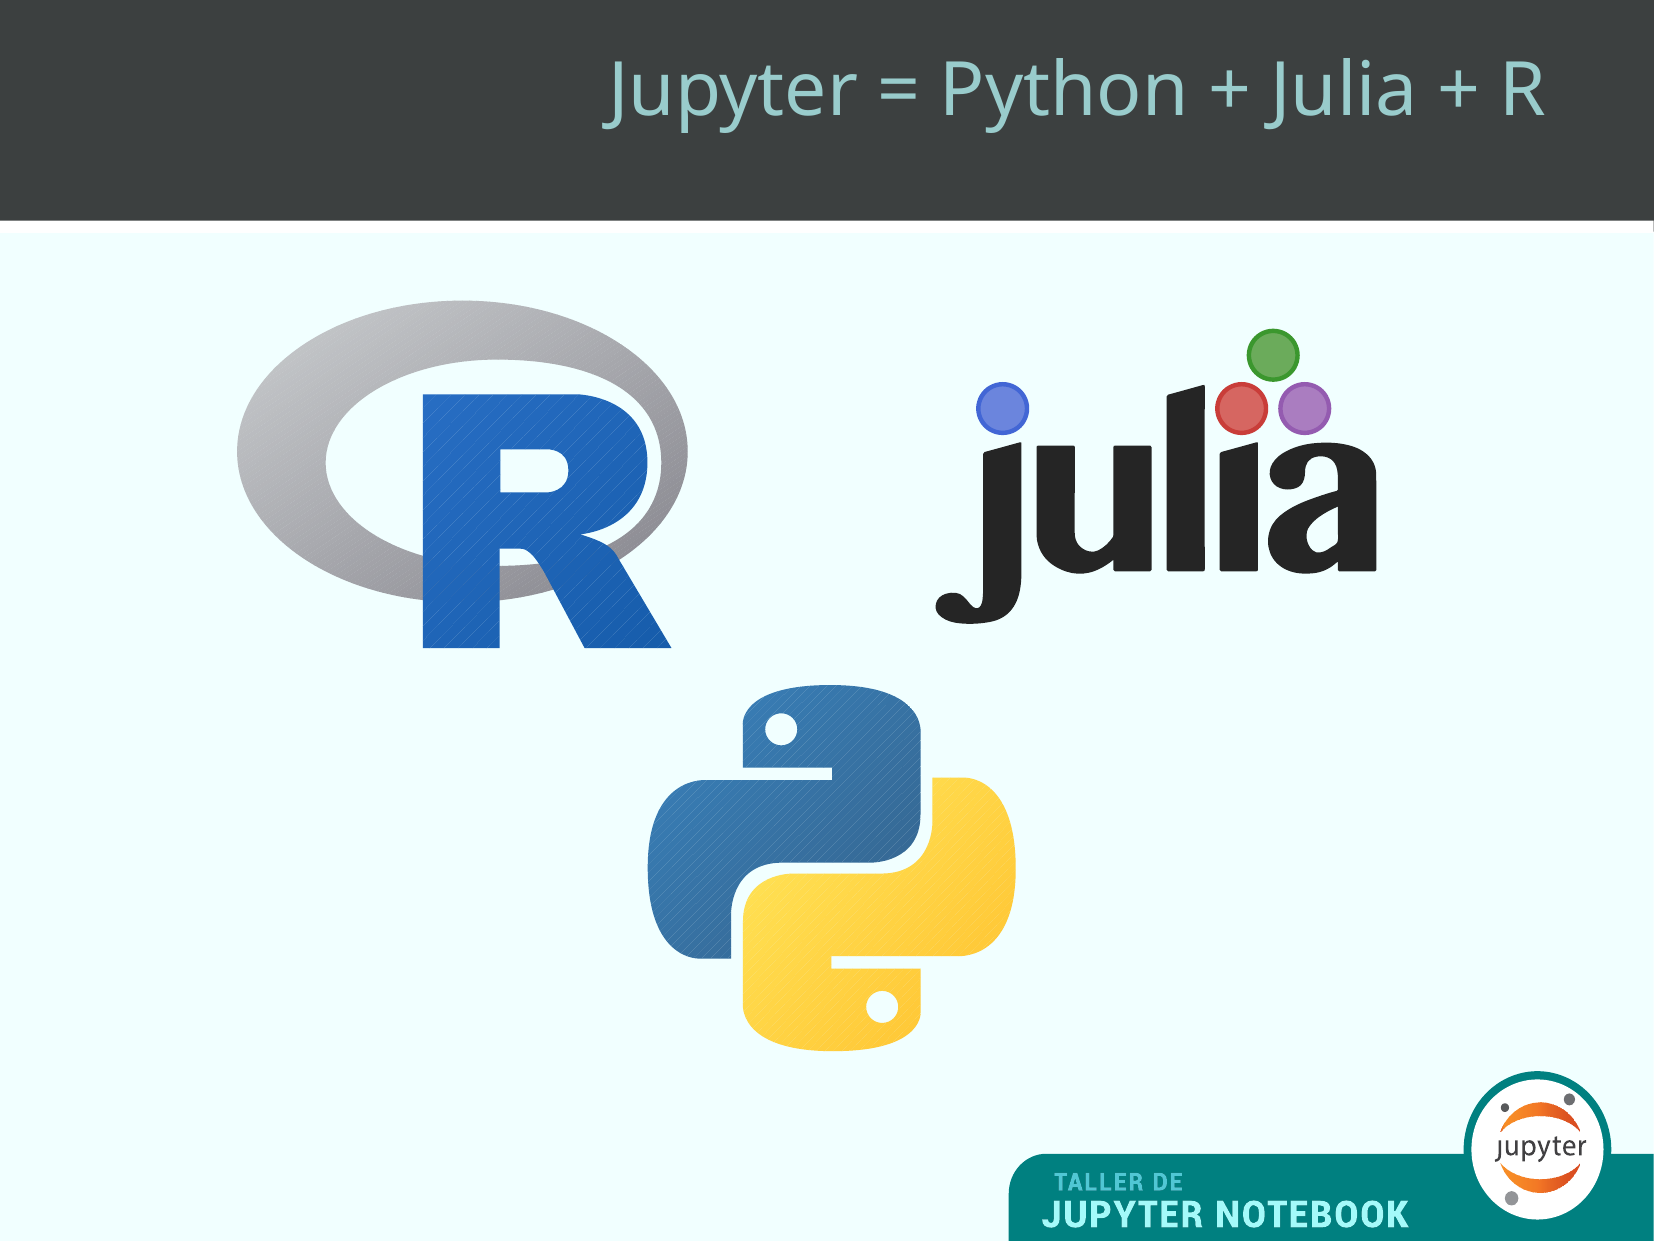

# Jupyter = Python + Julia + R